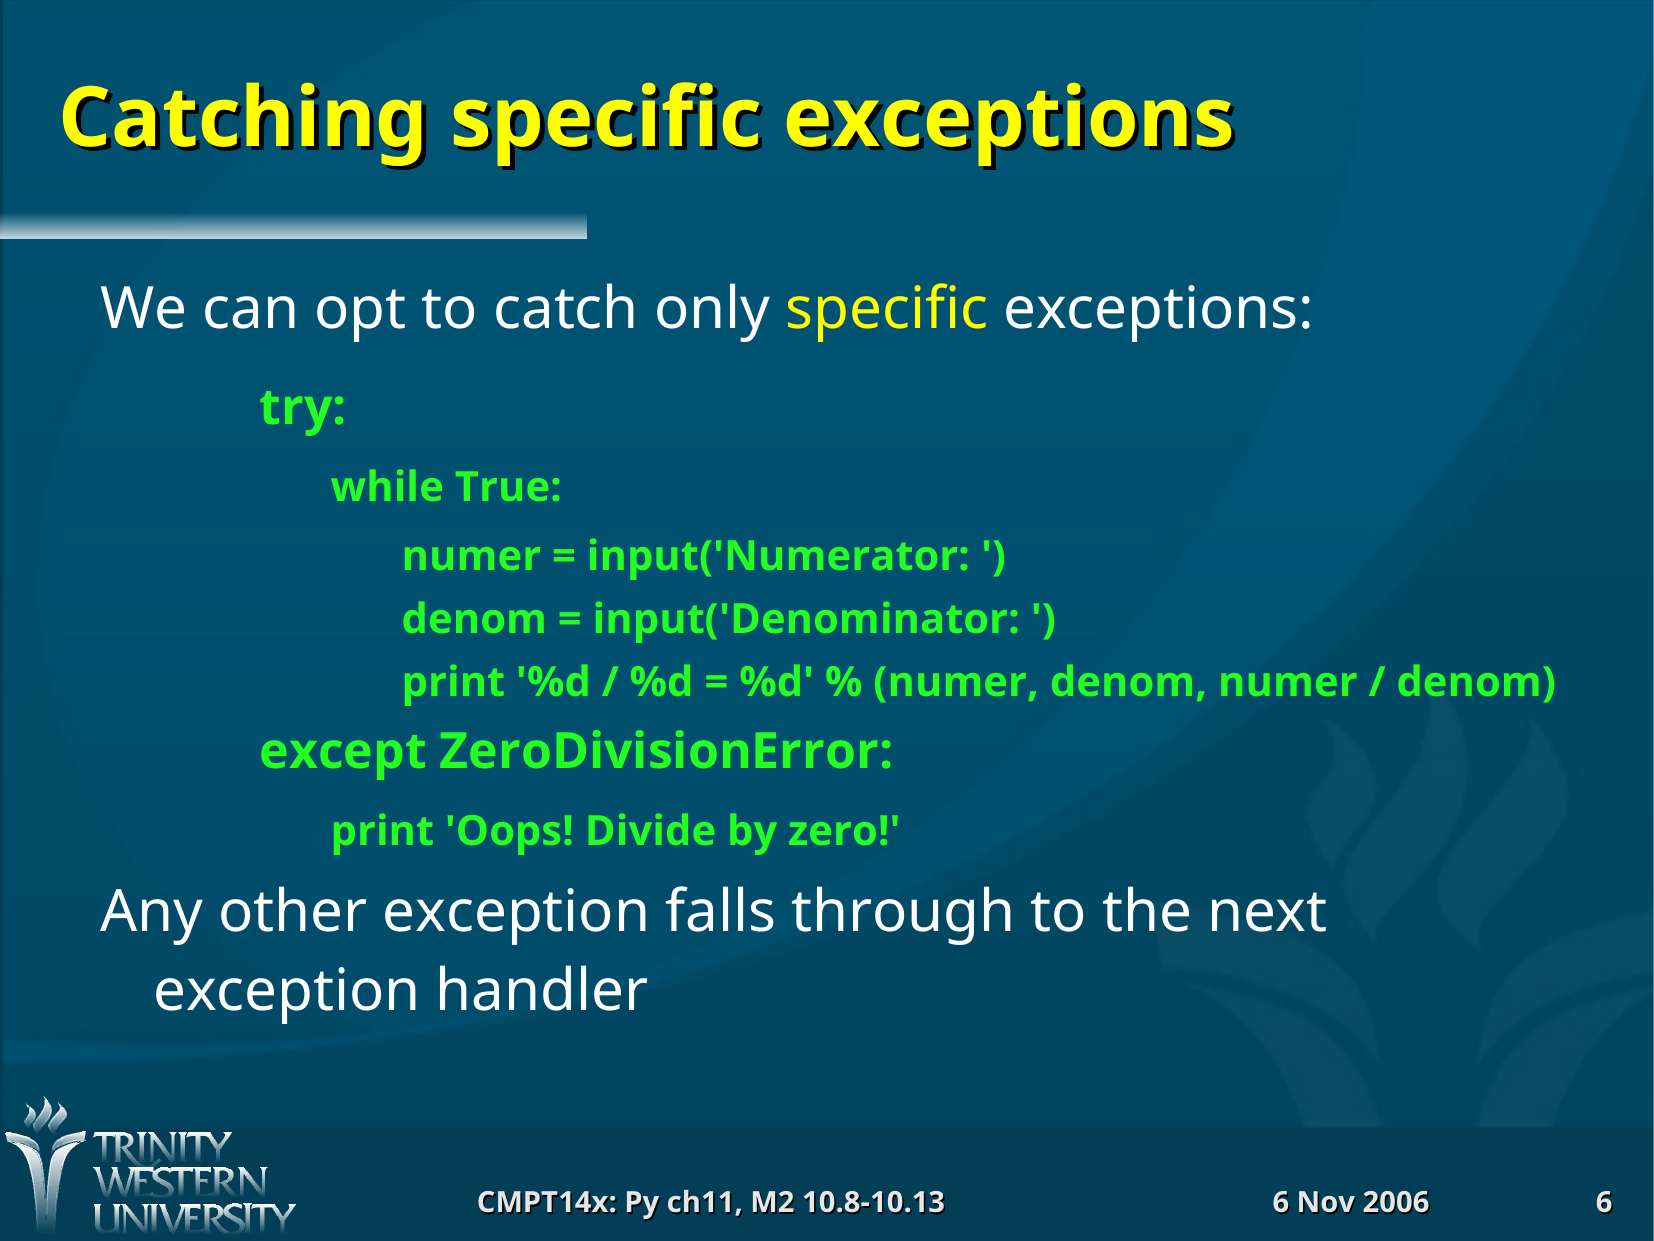

# Catching specific exceptions
We can opt to catch only specific exceptions:
try:
while True:
numer = input('Numerator: ')
denom = input('Denominator: ')
print '%d / %d = %d' % (numer, denom, numer / denom)
except ZeroDivisionError:
print 'Oops! Divide by zero!'
Any other exception falls through to the next exception handler
CMPT14x: Py ch11, M2 10.8-10.13
6 Nov 2006
6